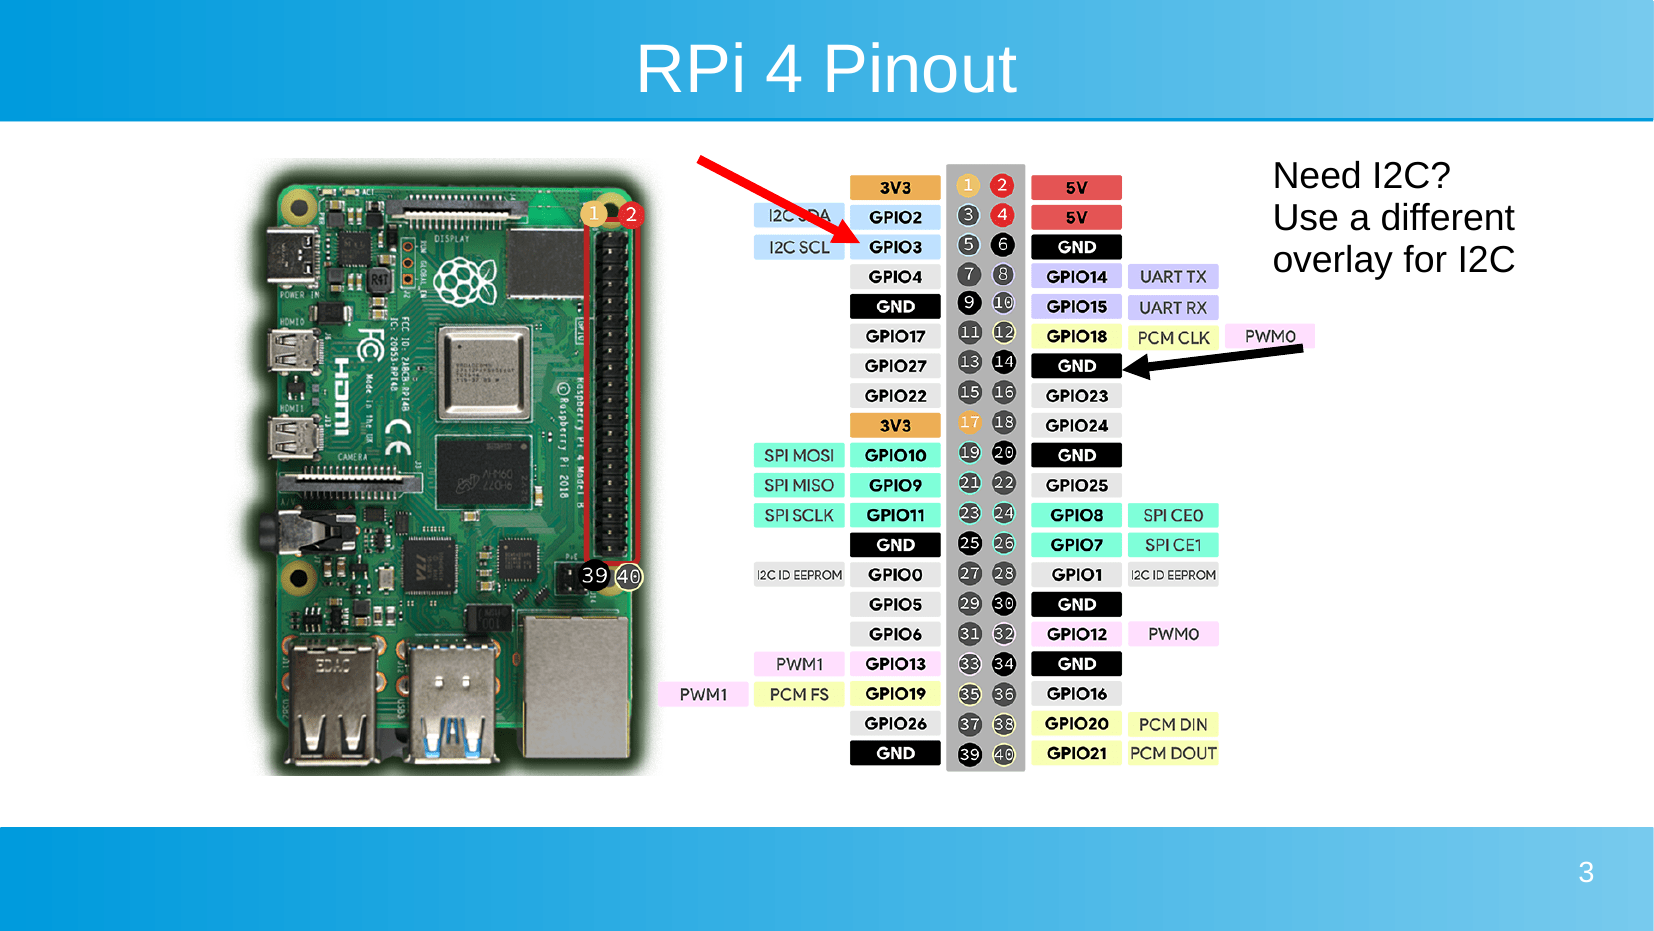

# RPi 4 Pinout
Need I2C?
Use a different
overlay for I2C
3